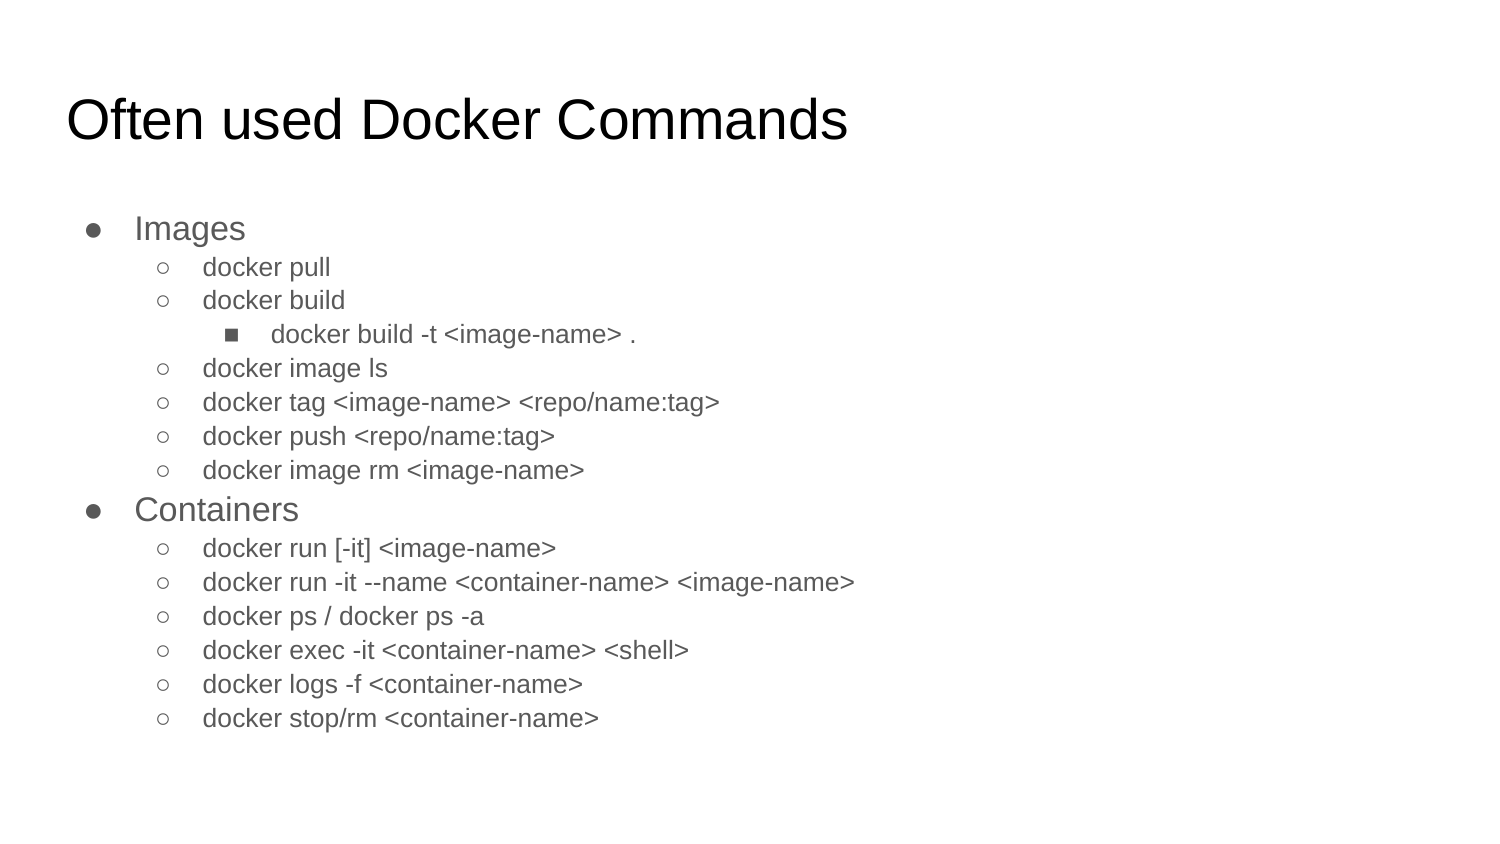

# Often used Docker Commands
Images
docker pull
docker build
docker build -t <image-name> .
docker image ls
docker tag <image-name> <repo/name:tag>
docker push <repo/name:tag>
docker image rm <image-name>
Containers
docker run [-it] <image-name>
docker run -it --name <container-name> <image-name>
docker ps / docker ps -a
docker exec -it <container-name> <shell>
docker logs -f <container-name>
docker stop/rm <container-name>